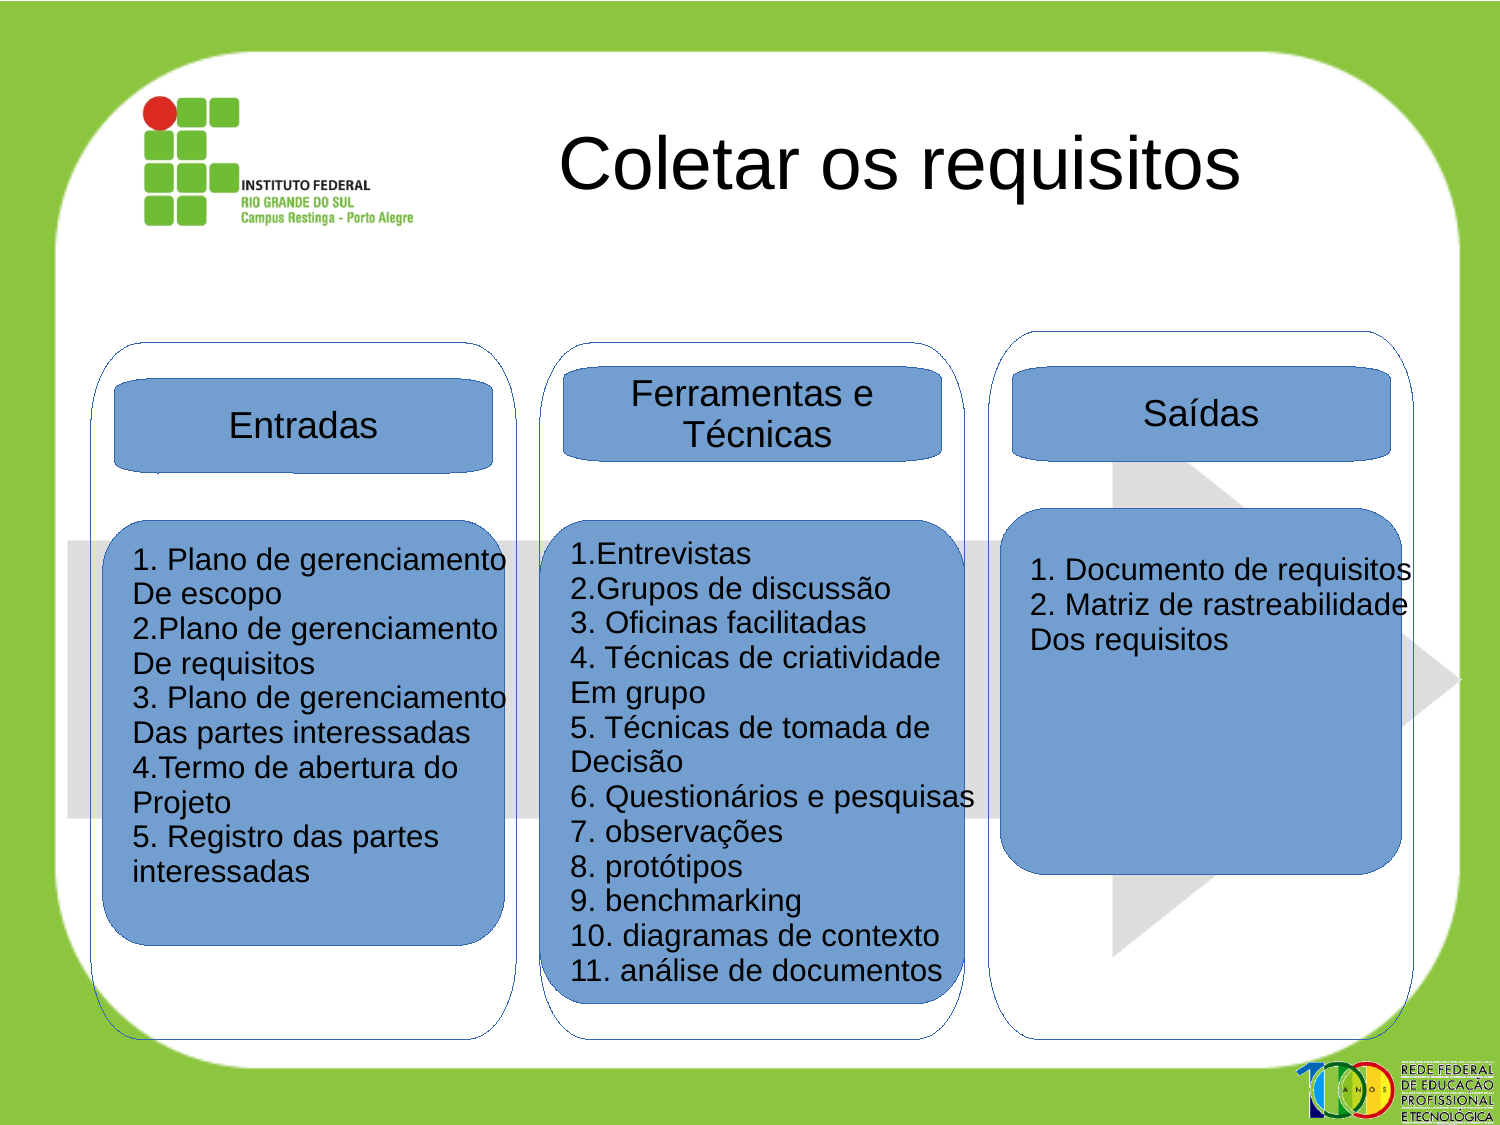

# Coletar os requisitos
Ferramentas e
 Técnicas
Saídas
Entradas
1. Documento de requisitos
2. Matriz de rastreabilidade
Dos requisitos
1. Plano de gerenciamento
De escopo
2.Plano de gerenciamento
De requisitos
3. Plano de gerenciamento
Das partes interessadas
4.Termo de abertura do
Projeto
5. Registro das partes
interessadas
1.Entrevistas
2.Grupos de discussão
3. Oficinas facilitadas
4. Técnicas de criatividade
Em grupo
5. Técnicas de tomada de
Decisão
6. Questionários e pesquisas
7. observações
8. protótipos
9. benchmarking
10. diagramas de contexto
11. análise de documentos
Termo de Abertura do Projeto
Previsões